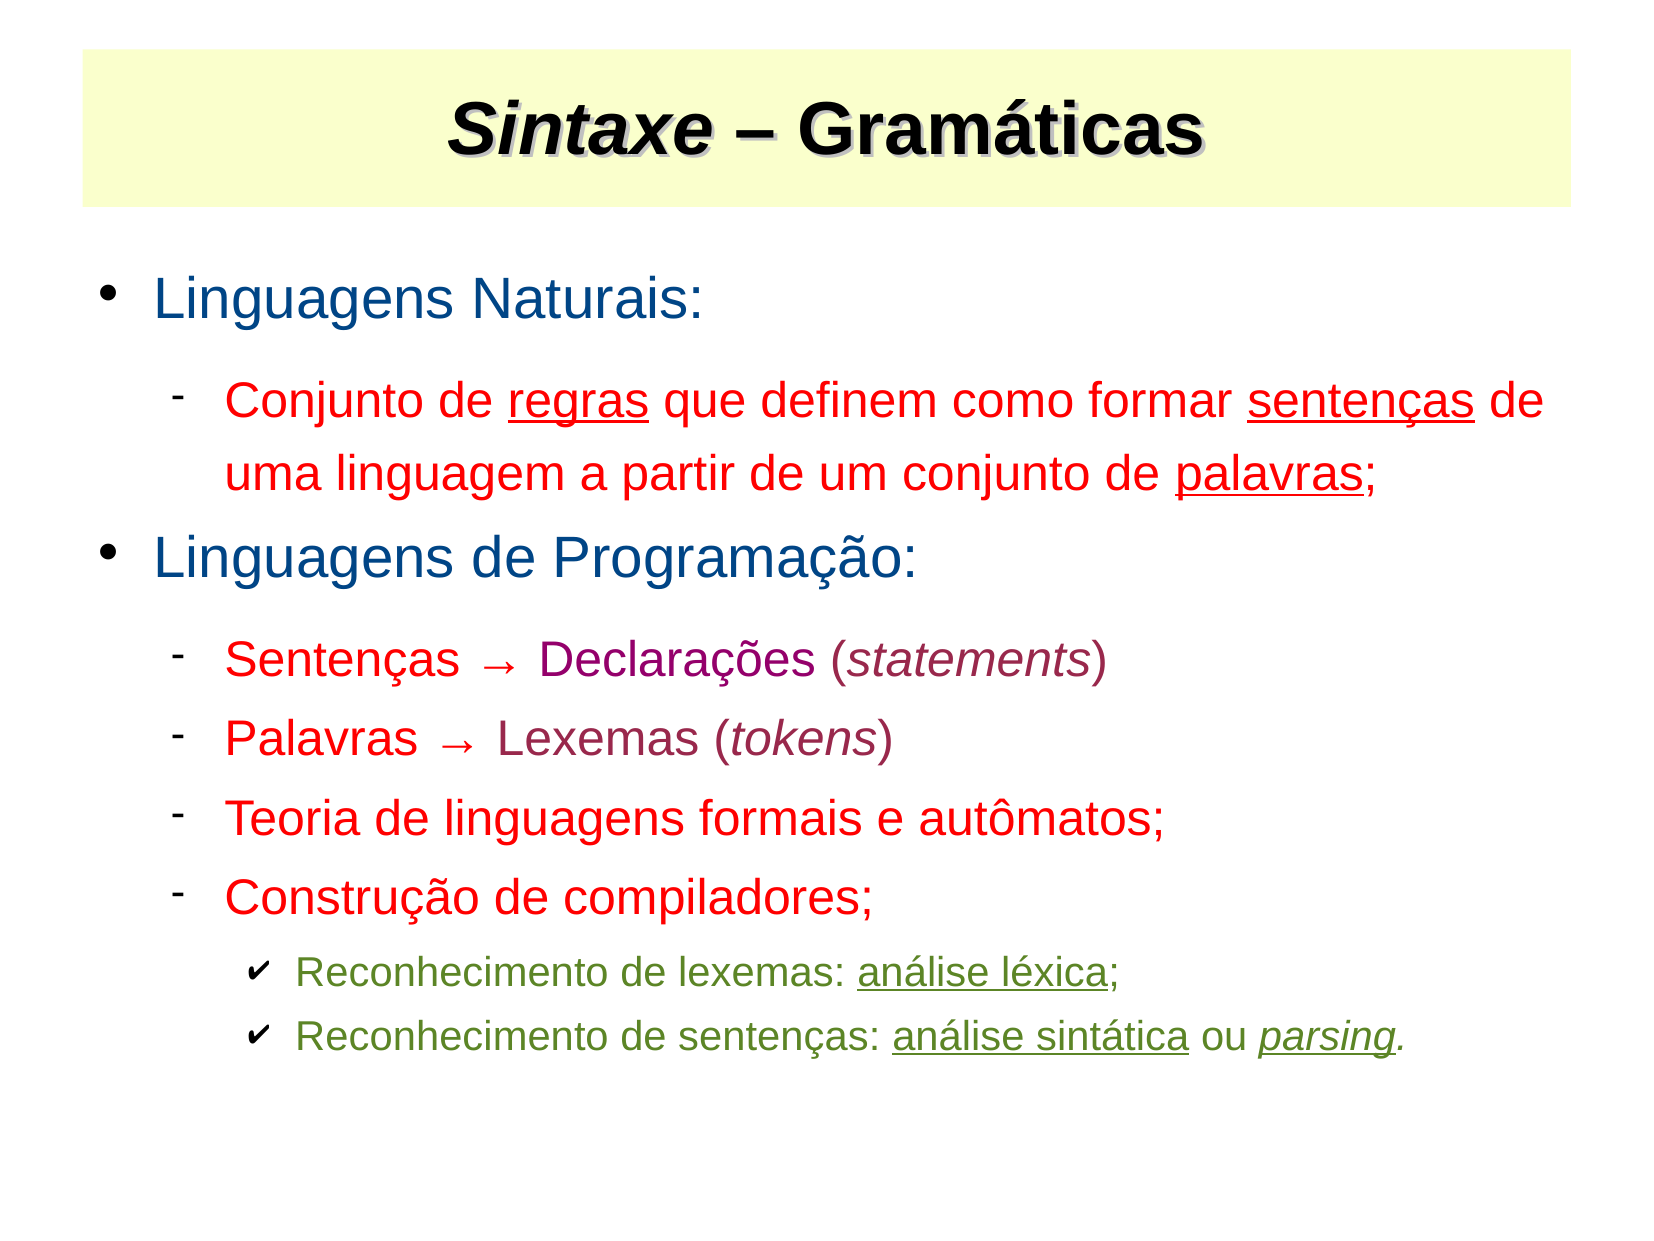

# Sintaxe – Gramáticas
Linguagens Naturais:
Conjunto de regras que definem como formar sentenças de uma linguagem a partir de um conjunto de palavras;
Linguagens de Programação:
Sentenças → Declarações (statements)
Palavras → Lexemas (tokens)
Teoria de linguagens formais e autômatos;
Construção de compiladores;
Reconhecimento de lexemas: análise léxica;
Reconhecimento de sentenças: análise sintática ou parsing.